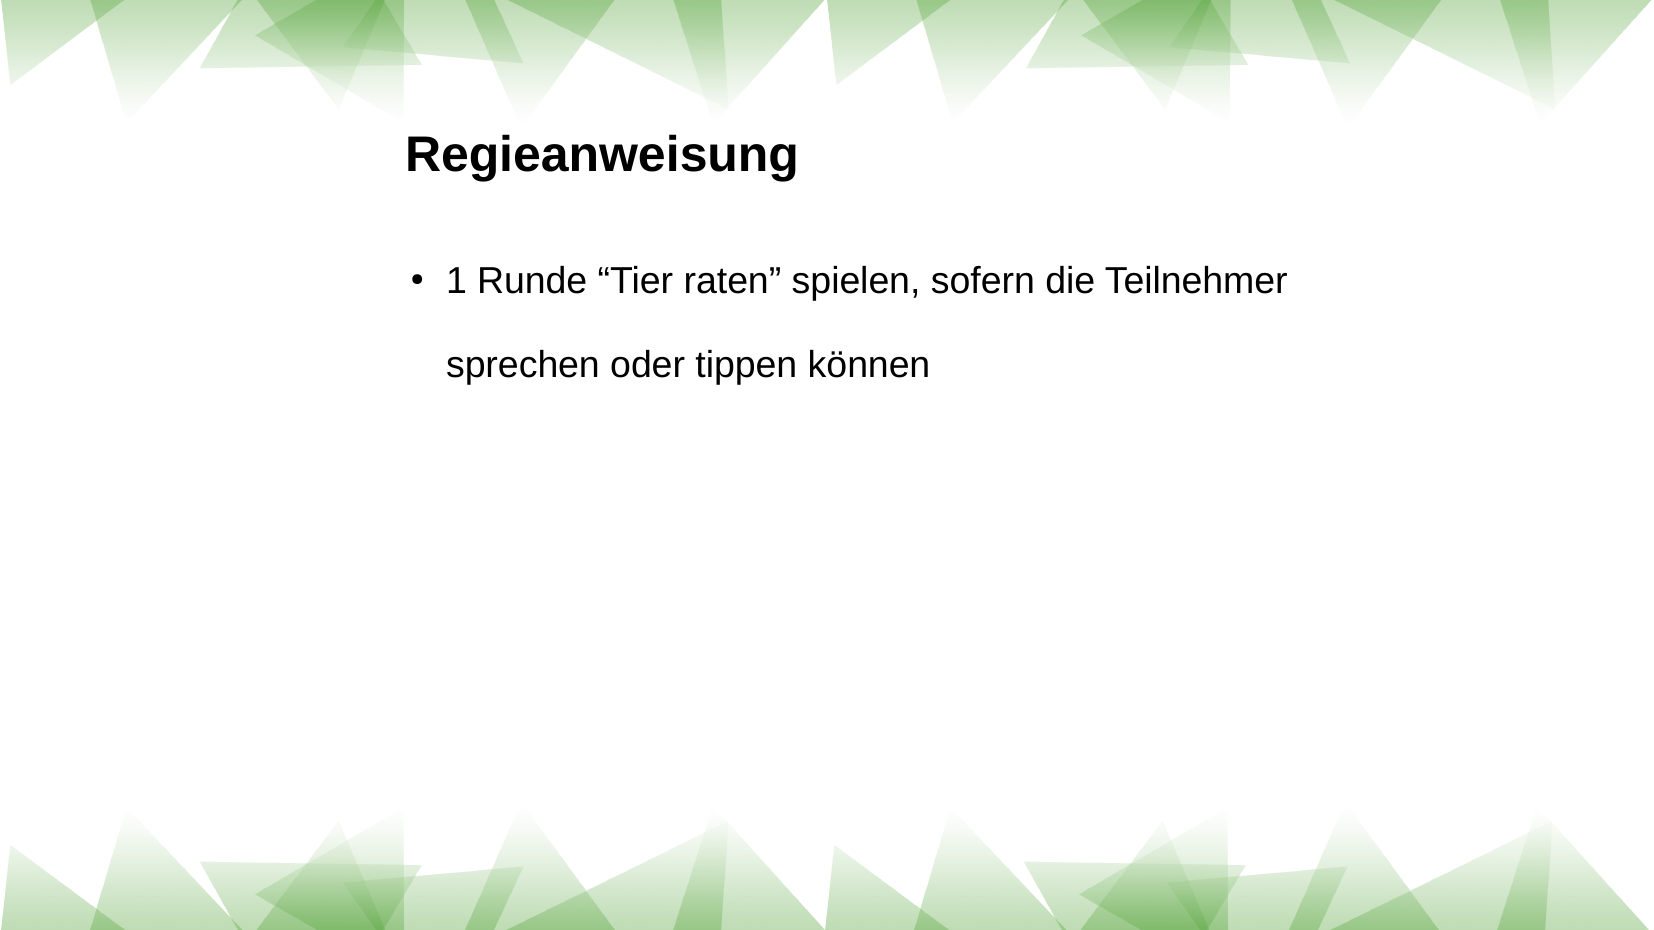

# Regieanweisung
1 Runde “Tier raten” spielen, sofern die Teilnehmer sprechen oder tippen können